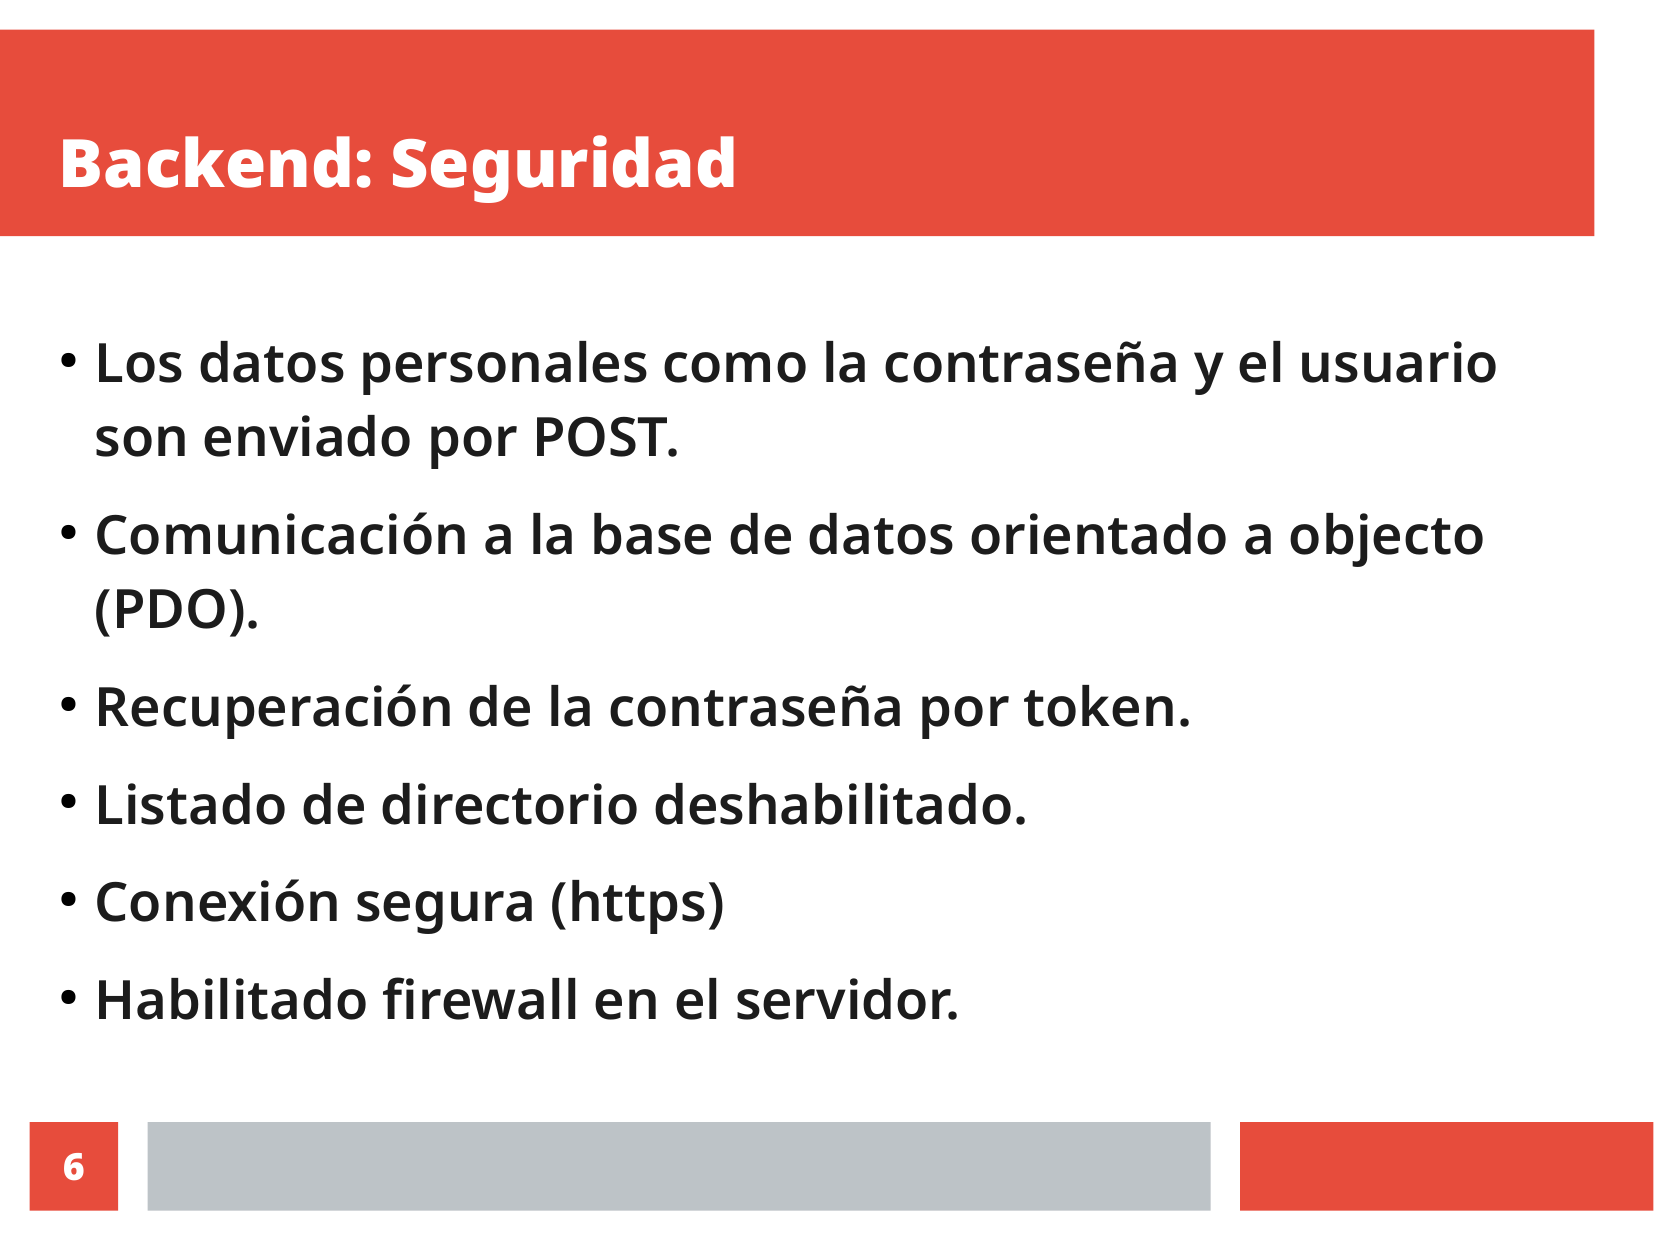

# Backend: Seguridad
Los datos personales como la contraseña y el usuario son enviado por POST.
Comunicación a la base de datos orientado a objecto (PDO).
Recuperación de la contraseña por token.
Listado de directorio deshabilitado.
Conexión segura (https)
Habilitado firewall en el servidor.
6